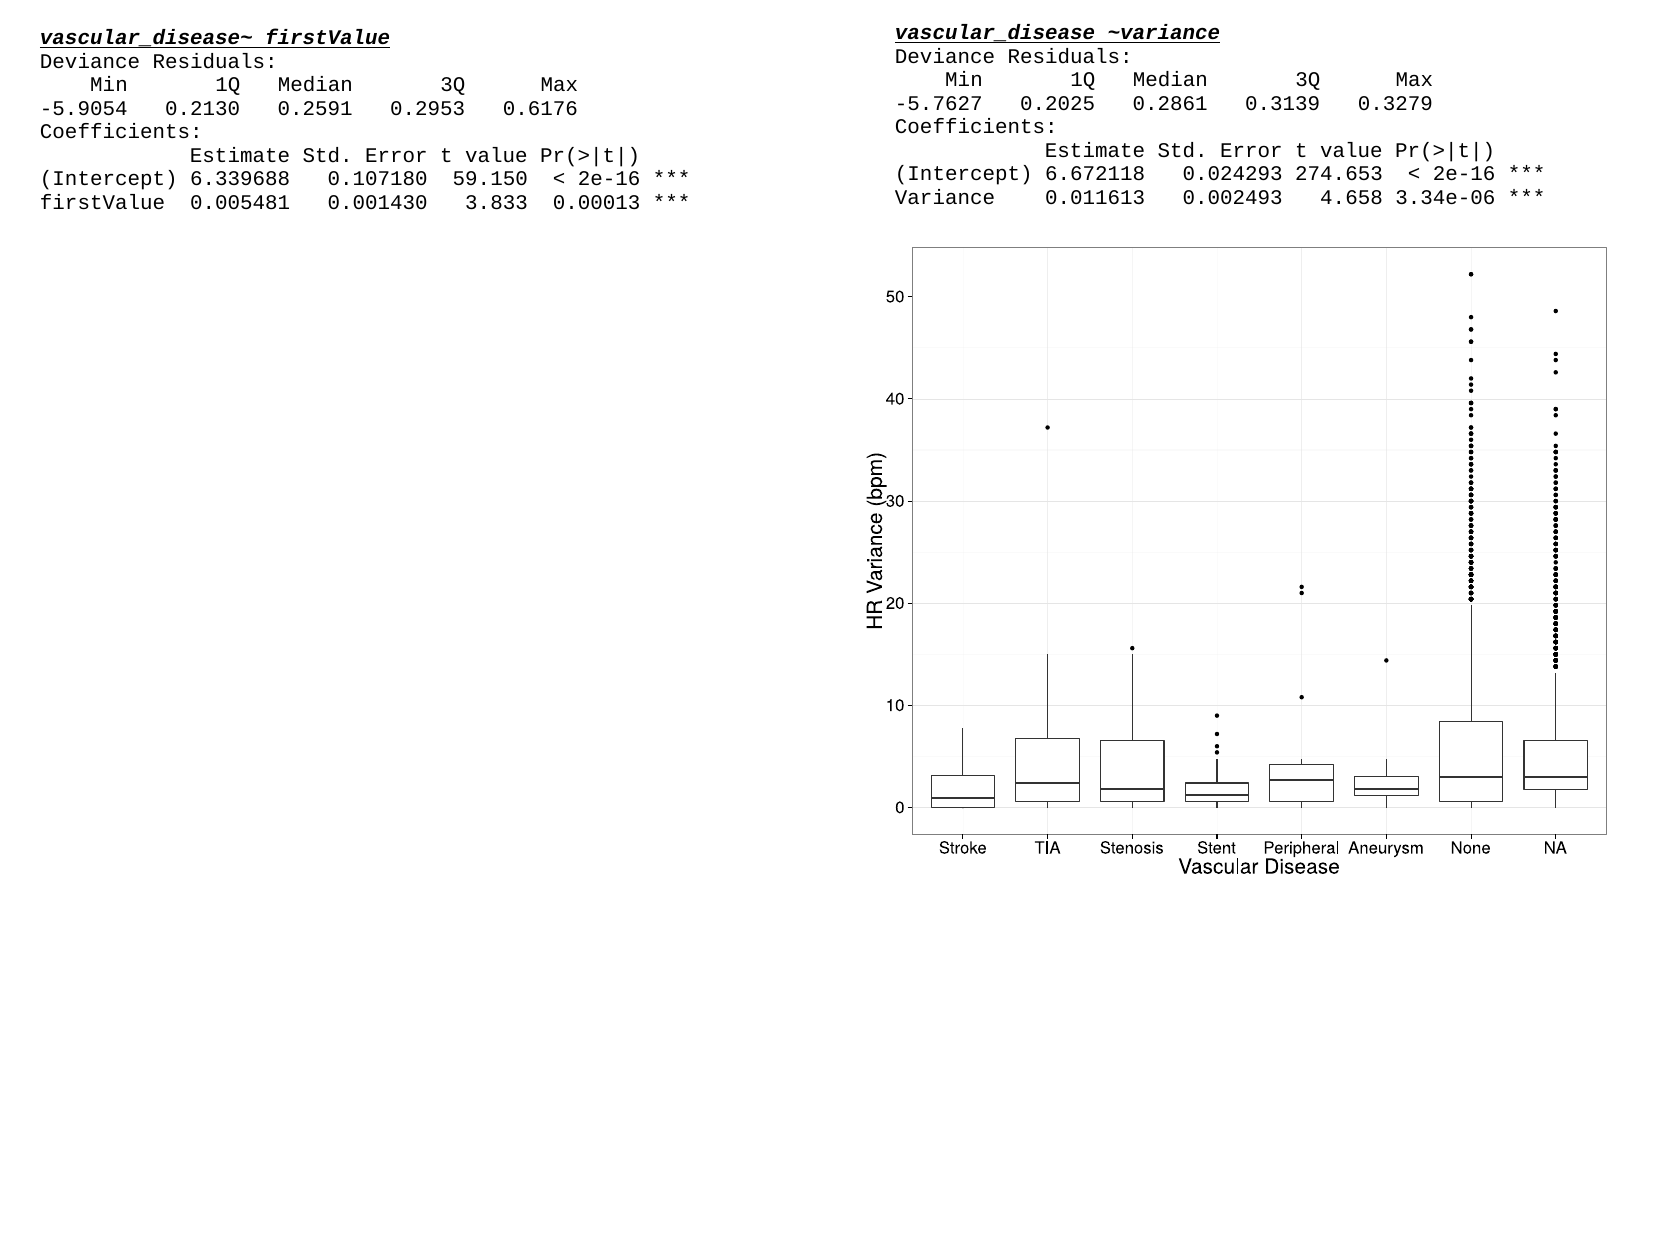

vascular_disease ~variance
Deviance Residuals:
 Min 1Q Median 3Q Max
-5.7627 0.2025 0.2861 0.3139 0.3279
Coefficients:
 Estimate Std. Error t value Pr(>|t|)
(Intercept) 6.672118 0.024293 274.653 < 2e-16 ***
Variance 0.011613 0.002493 4.658 3.34e-06 ***
vascular_disease~ firstValue
Deviance Residuals:
 Min 1Q Median 3Q Max
-5.9054 0.2130 0.2591 0.2953 0.6176
Coefficients:
 Estimate Std. Error t value Pr(>|t|)
(Intercept) 6.339688 0.107180 59.150 < 2e-16 ***
firstValue 0.005481 0.001430 3.833 0.00013 ***